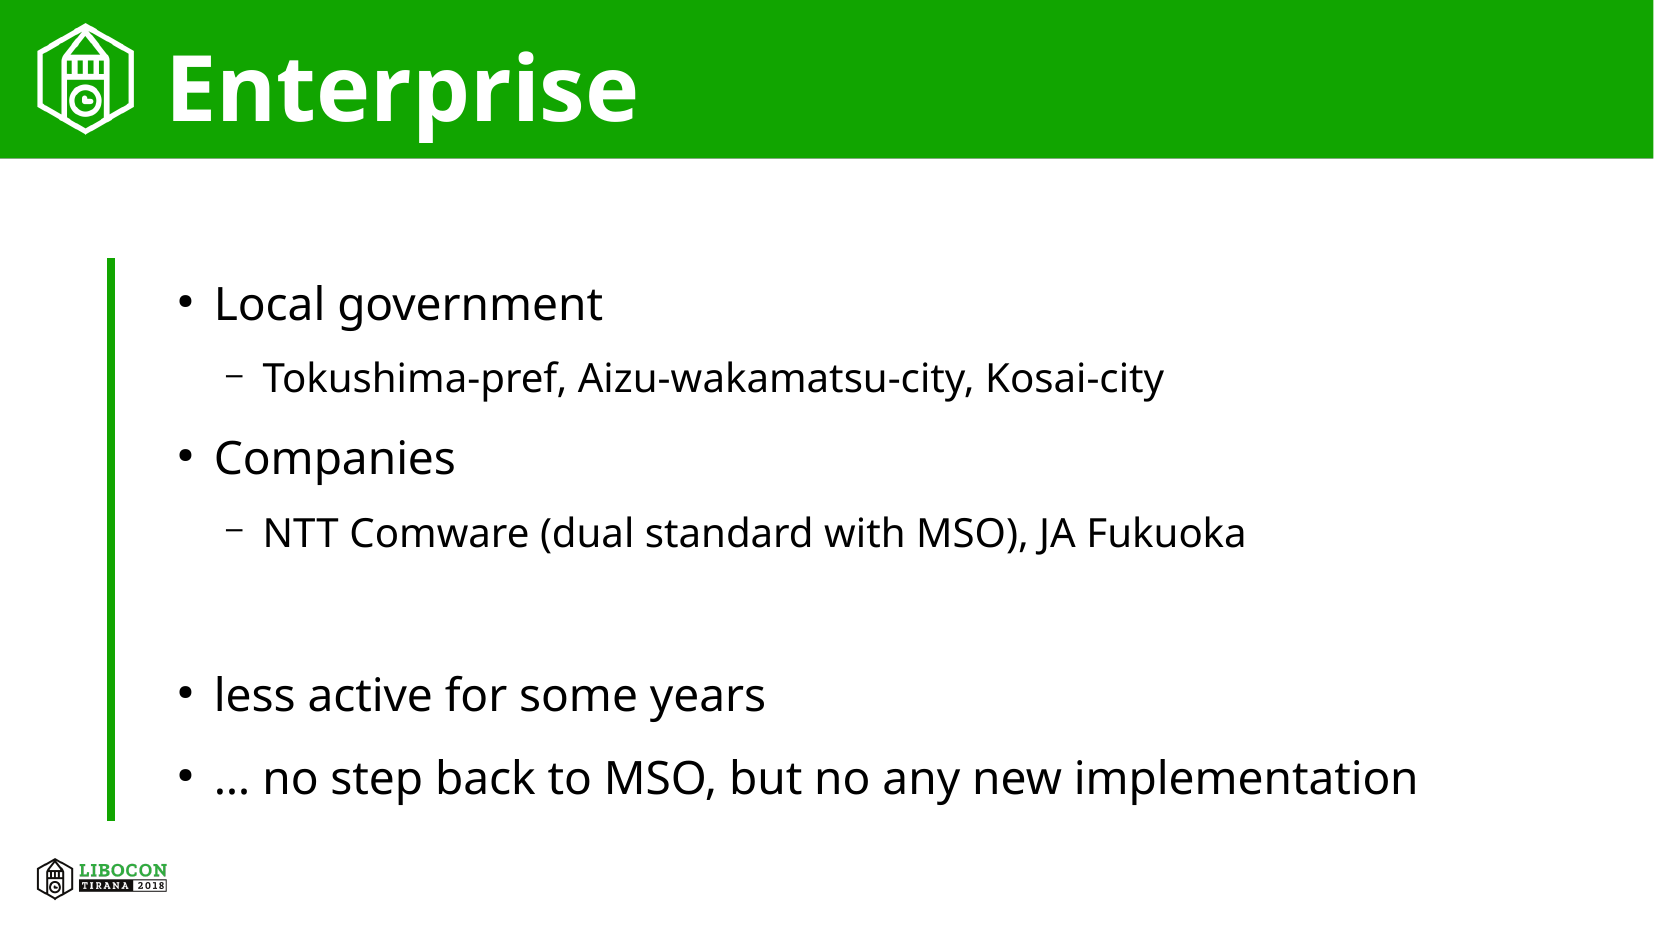

# Enterprise
Local government
Tokushima-pref, Aizu-wakamatsu-city, Kosai-city
Companies
NTT Comware (dual standard with MSO), JA Fukuoka
less active for some years
… no step back to MSO, but no any new implementation